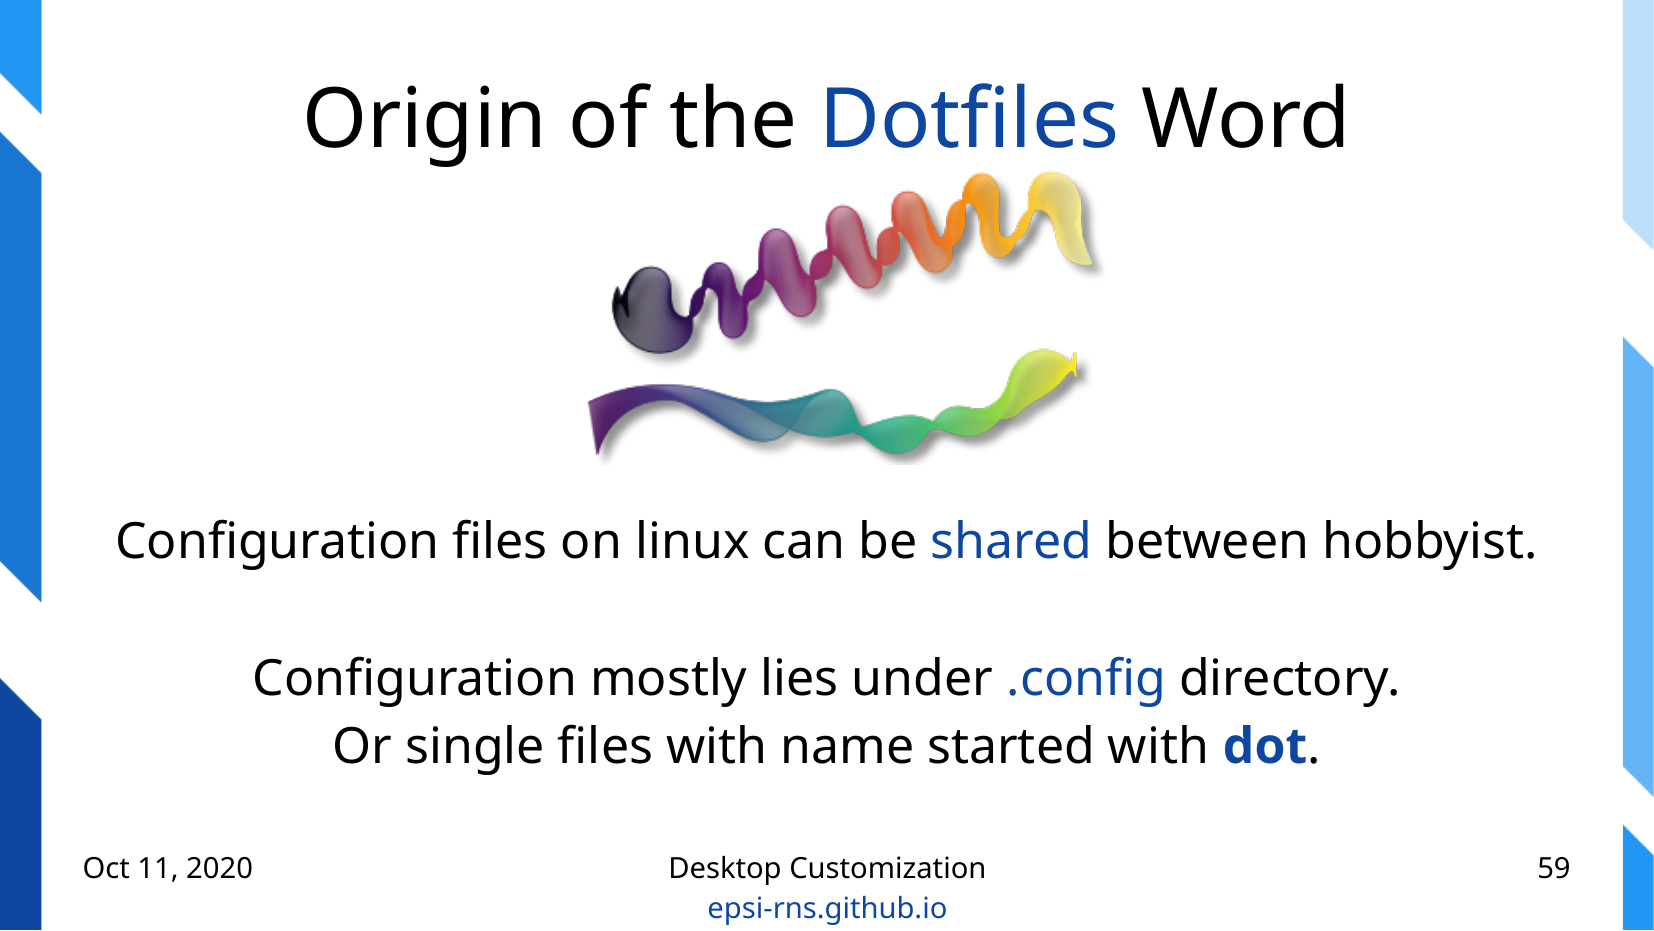

# Origin of the Dotfiles Word
Configuration files on linux can be shared between hobbyist.
Configuration mostly lies under .config directory.
Or single files with name started with dot.
Oct 11, 2020
Desktop Customization
59